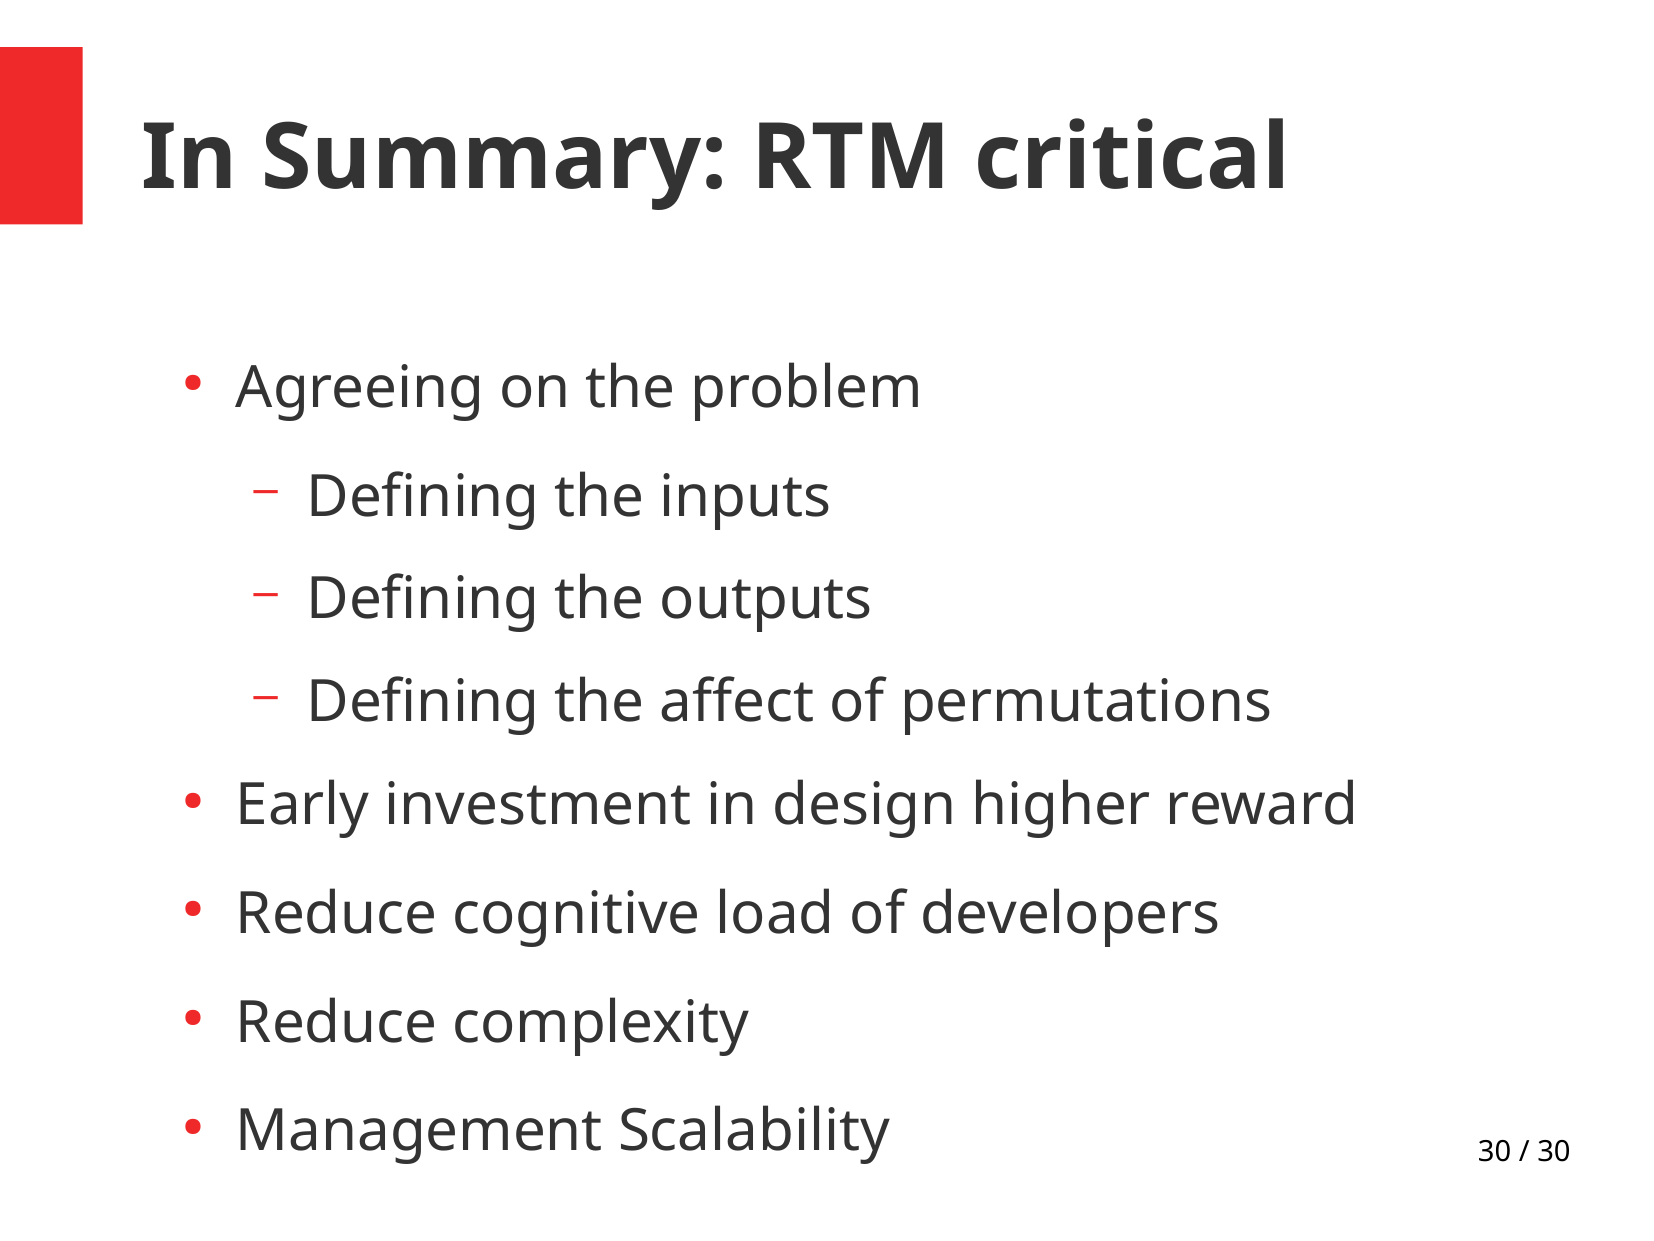

# In Summary: RTM critical
Agreeing on the problem
Defining the inputs
Defining the outputs
Defining the affect of permutations
Early investment in design higher reward
Reduce cognitive load of developers
Reduce complexity
Management Scalability
30